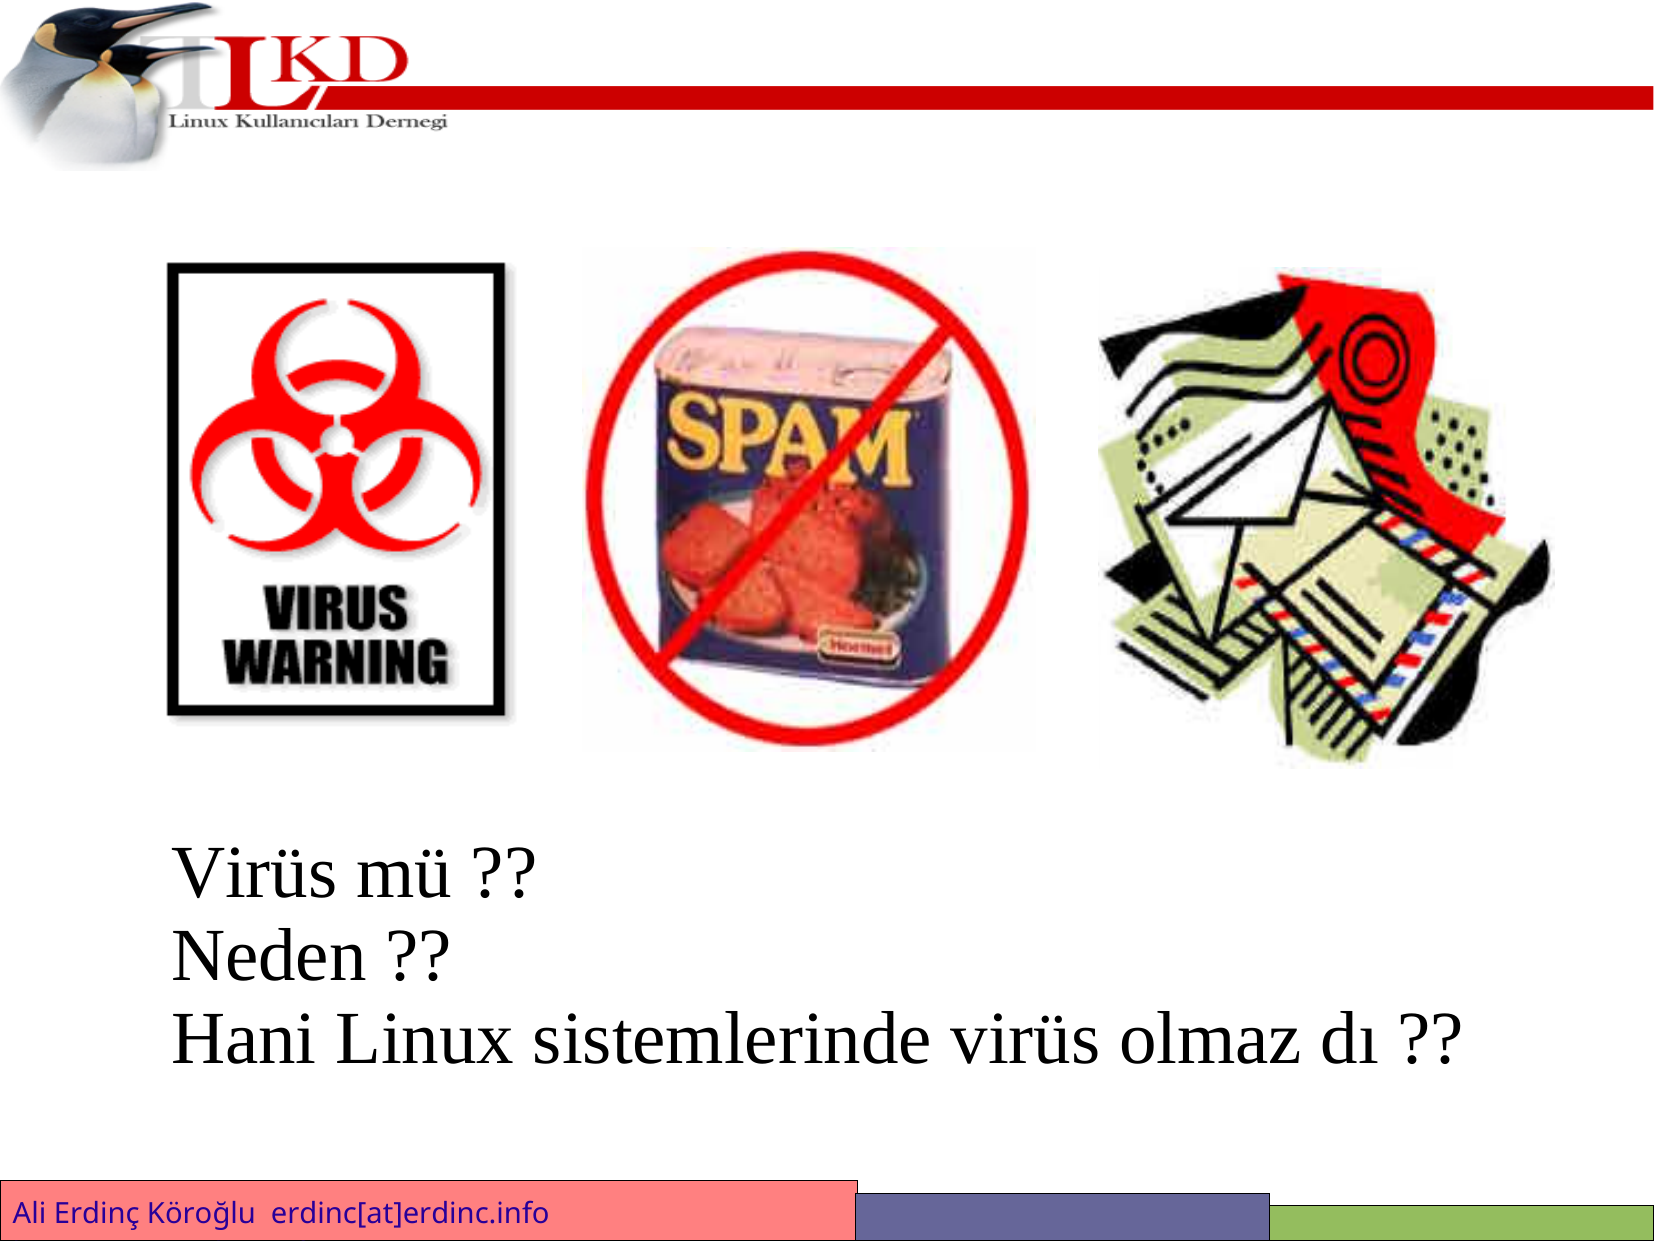

Virüs mü ??
Neden ??
Hani Linux sistemlerinde virüs olmaz dı ??
Ali Erdinç Köroğlu erdinc[at]erdinc.info http://www.erdinc.info